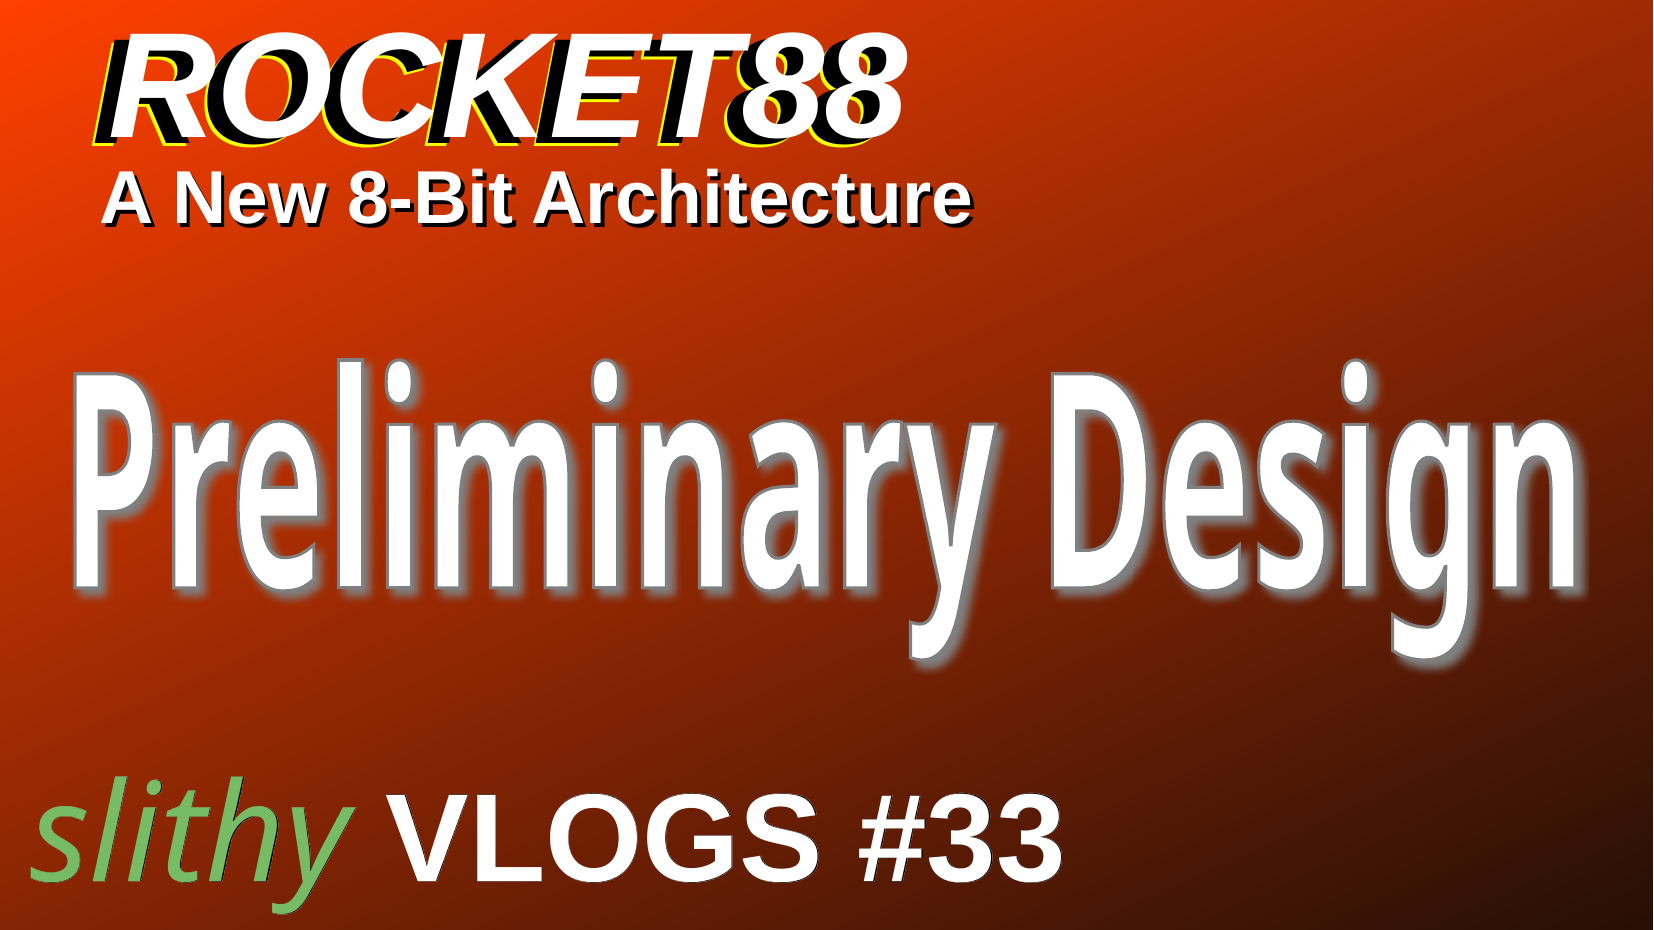

ROCKET88
ROCKET88
ROCKET88
A New 8-Bit Architecture
Preliminary Design
# slithy VLOGS #33